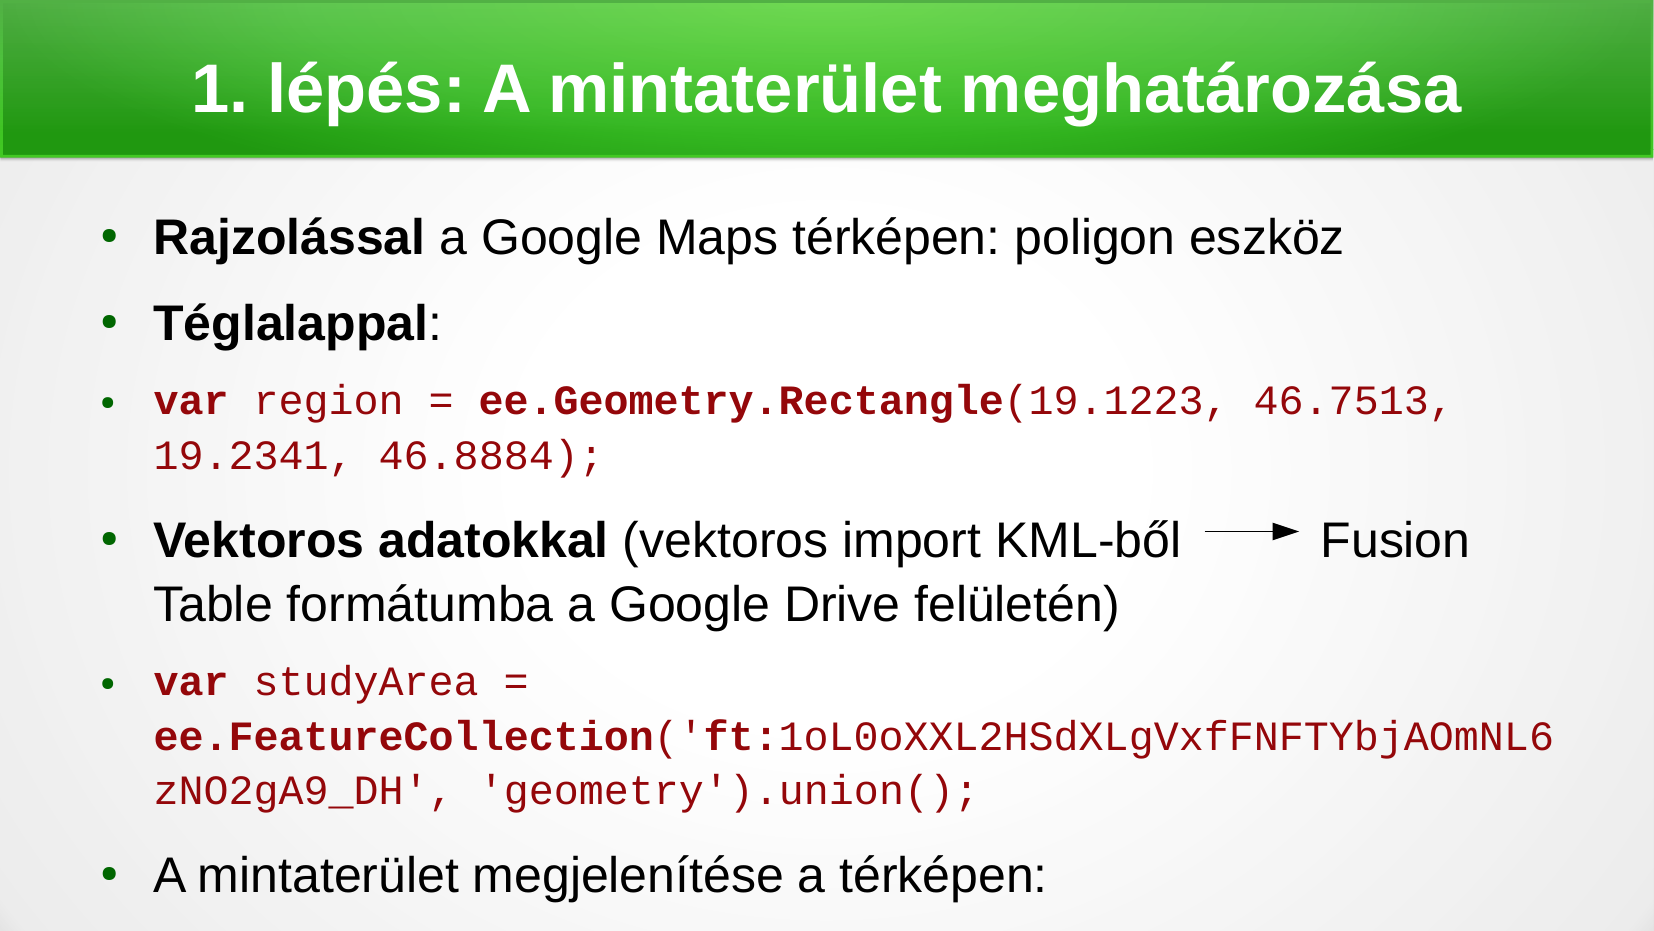

# 1. lépés: A mintaterület meghatározása
Rajzolással a Google Maps térképen: poligon eszköz
Téglalappal:
var region = ee.Geometry.Rectangle(19.1223, 46.7513, 19.2341, 46.8884);
Vektoros adatokkal (vektoros import KML-ből Fusion Table formátumba a Google Drive felületén)
var studyArea = ee.FeatureCollection('ft:1oL0oXXL2HSdXLgVxfFNFTYbjAOmNL6zNO2gA9_DH', 'geometry').union();
A mintaterület megjelenítése a térképen: